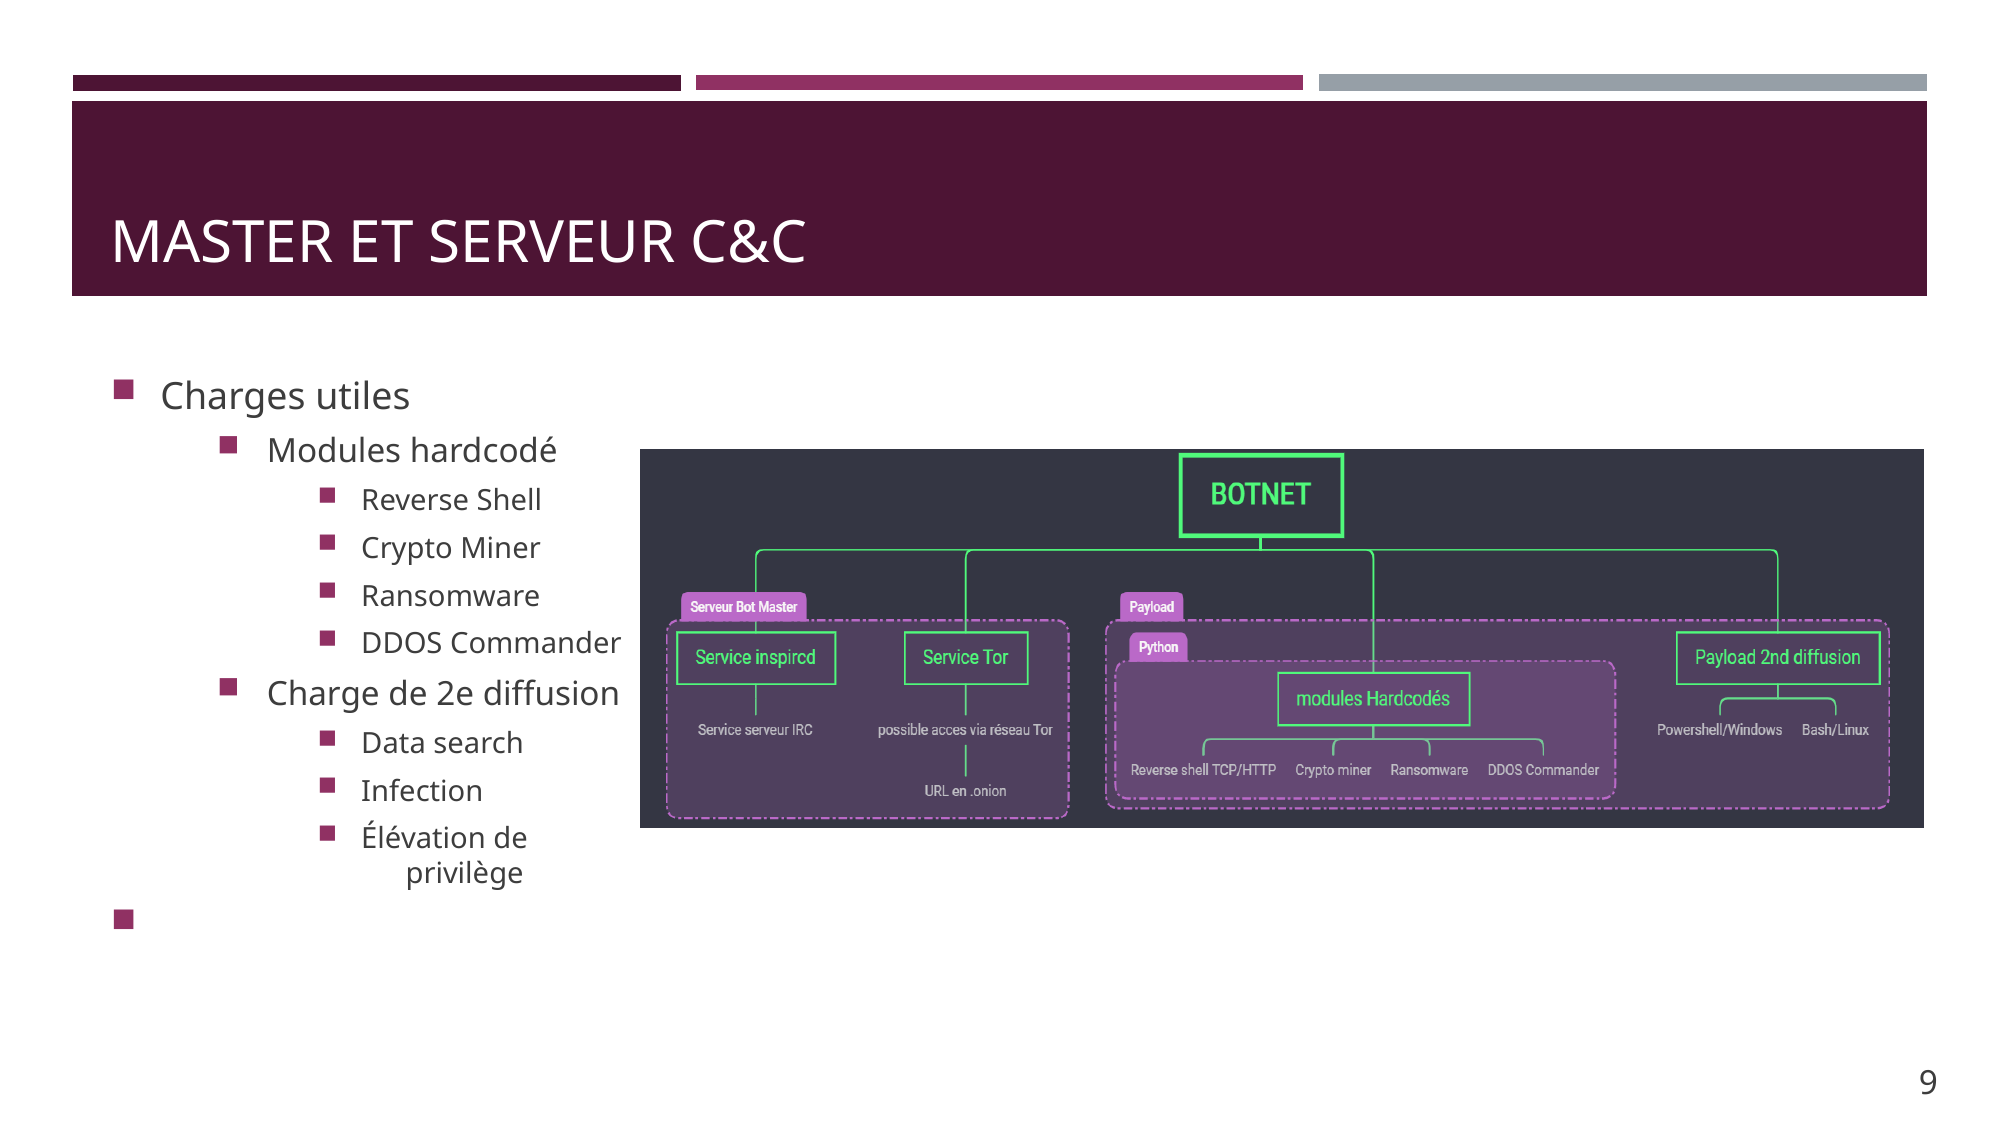

# Master et serveur C&c
Charges utiles
Modules hardcodé
Reverse Shell
Crypto Miner
Ransomware
DDOS Commander
Charge de 2e diffusion
Data search
Infection
Élévation de privilège
9